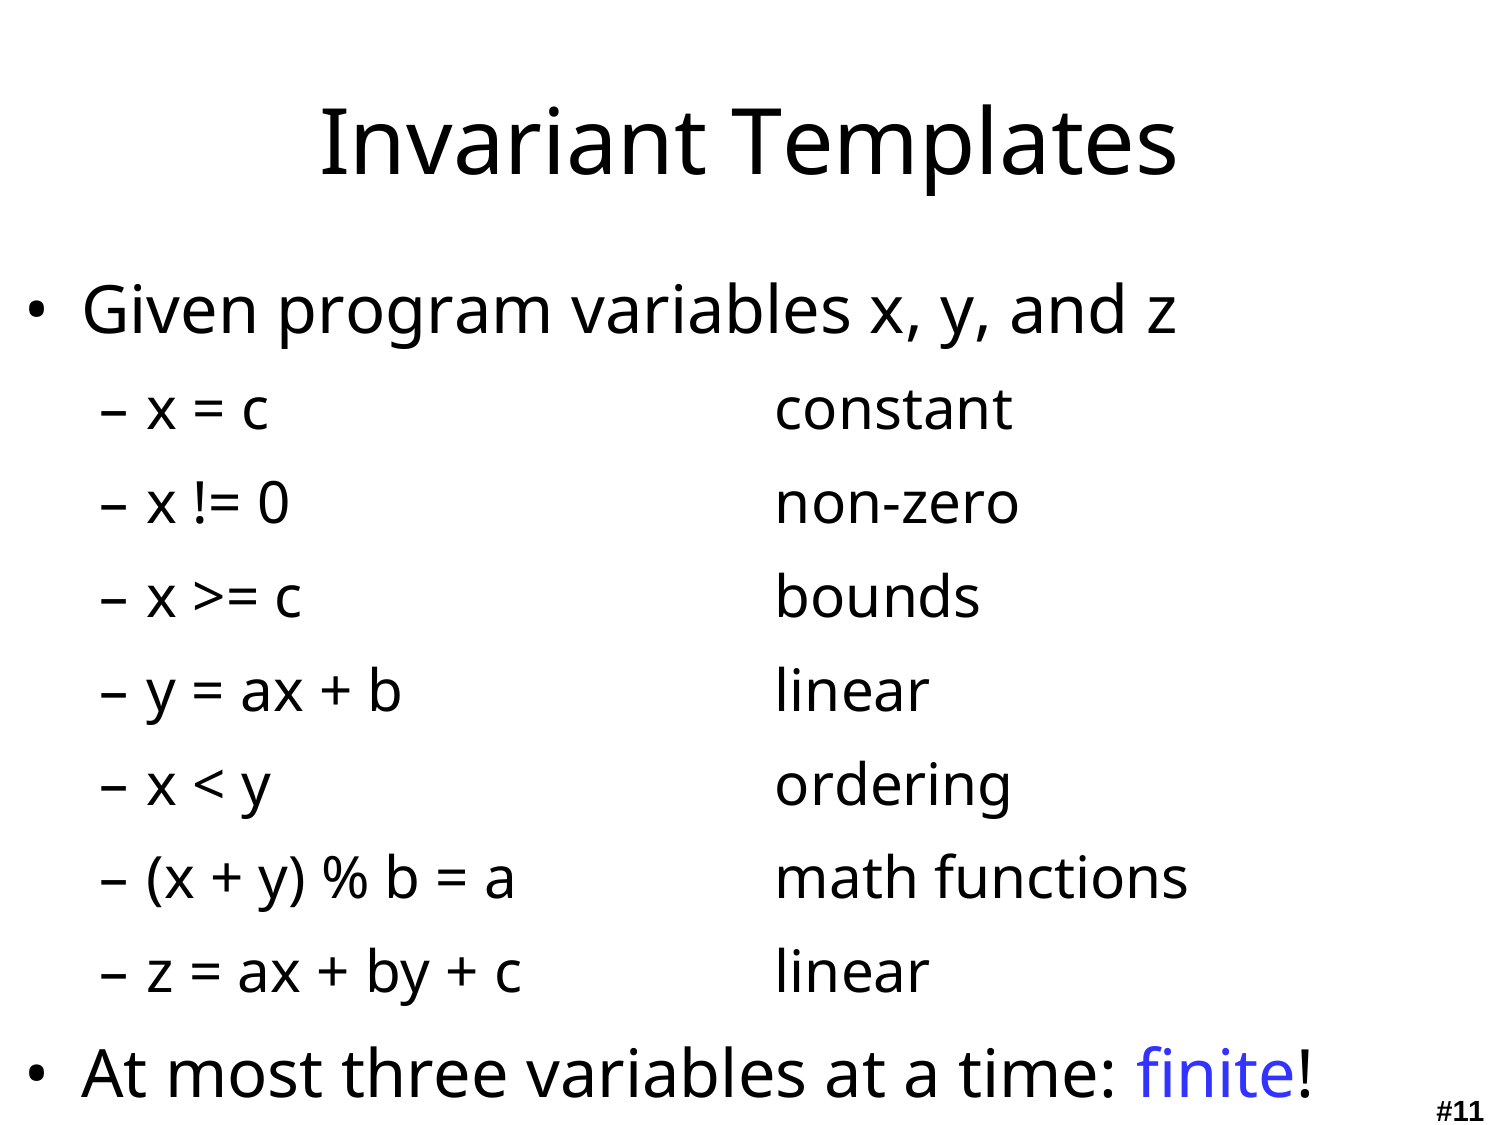

# Invariant Templates
Given program variables x, y, and z
x = c				constant
x != 0 				non-zero
x >= c				bounds
y = ax + b 			linear
x < y				ordering
(x + y) % b = a		math functions
z = ax + by + c		linear
At most three variables at a time: finite!
11